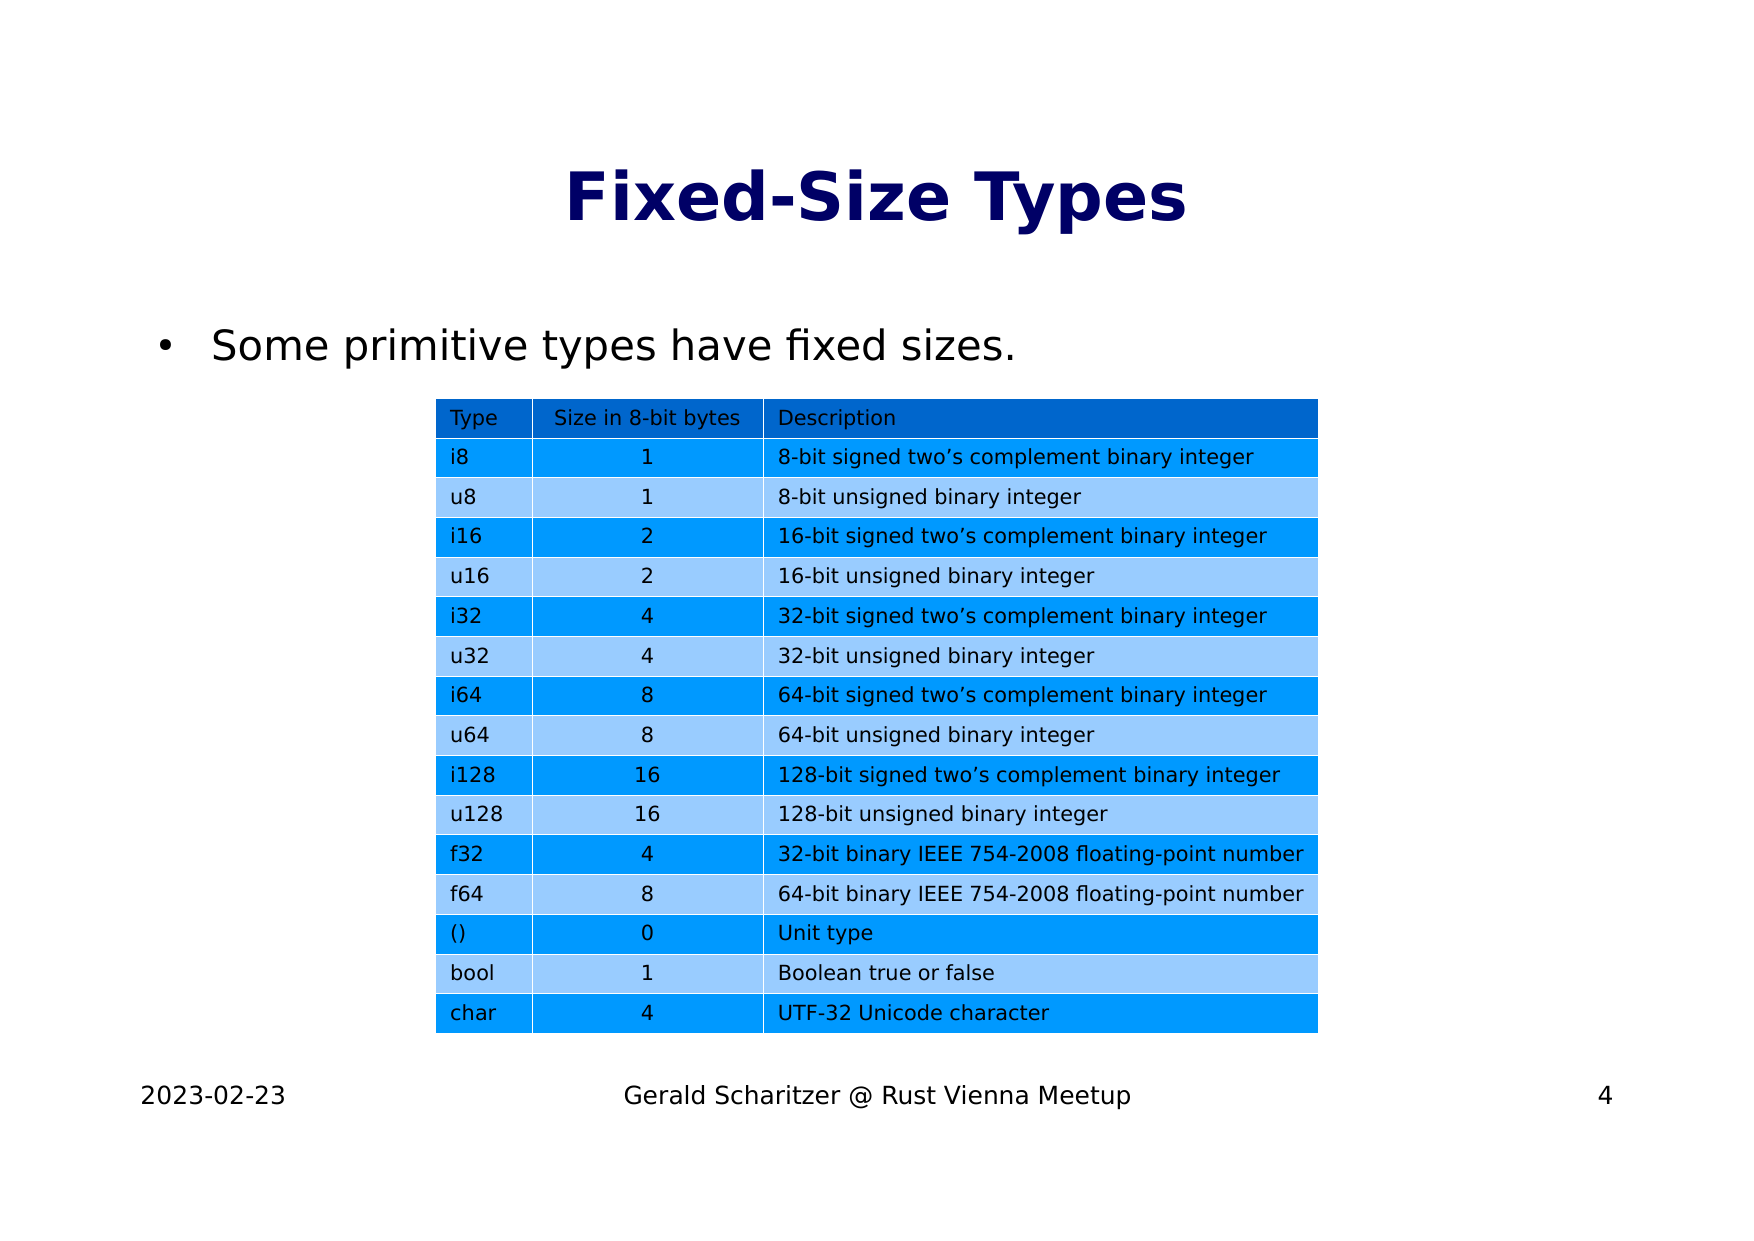

# Fixed-Size Types
Some primitive types have fixed sizes.
| Type | Size in 8-bit bytes | Description |
| --- | --- | --- |
| i8 | 1 | 8-bit signed two’s complement binary integer |
| u8 | 1 | 8-bit unsigned binary integer |
| i16 | 2 | 16-bit signed two’s complement binary integer |
| u16 | 2 | 16-bit unsigned binary integer |
| i32 | 4 | 32-bit signed two’s complement binary integer |
| u32 | 4 | 32-bit unsigned binary integer |
| i64 | 8 | 64-bit signed two’s complement binary integer |
| u64 | 8 | 64-bit unsigned binary integer |
| i128 | 16 | 128-bit signed two’s complement binary integer |
| u128 | 16 | 128-bit unsigned binary integer |
| f32 | 4 | 32-bit binary IEEE 754-2008 floating-point number |
| f64 | 8 | 64-bit binary IEEE 754-2008 floating-point number |
| () | 0 | Unit type |
| bool | 1 | Boolean true or false |
| char | 4 | UTF-32 Unicode character |
2023-02-23
Gerald Scharitzer @ Rust Vienna Meetup
4